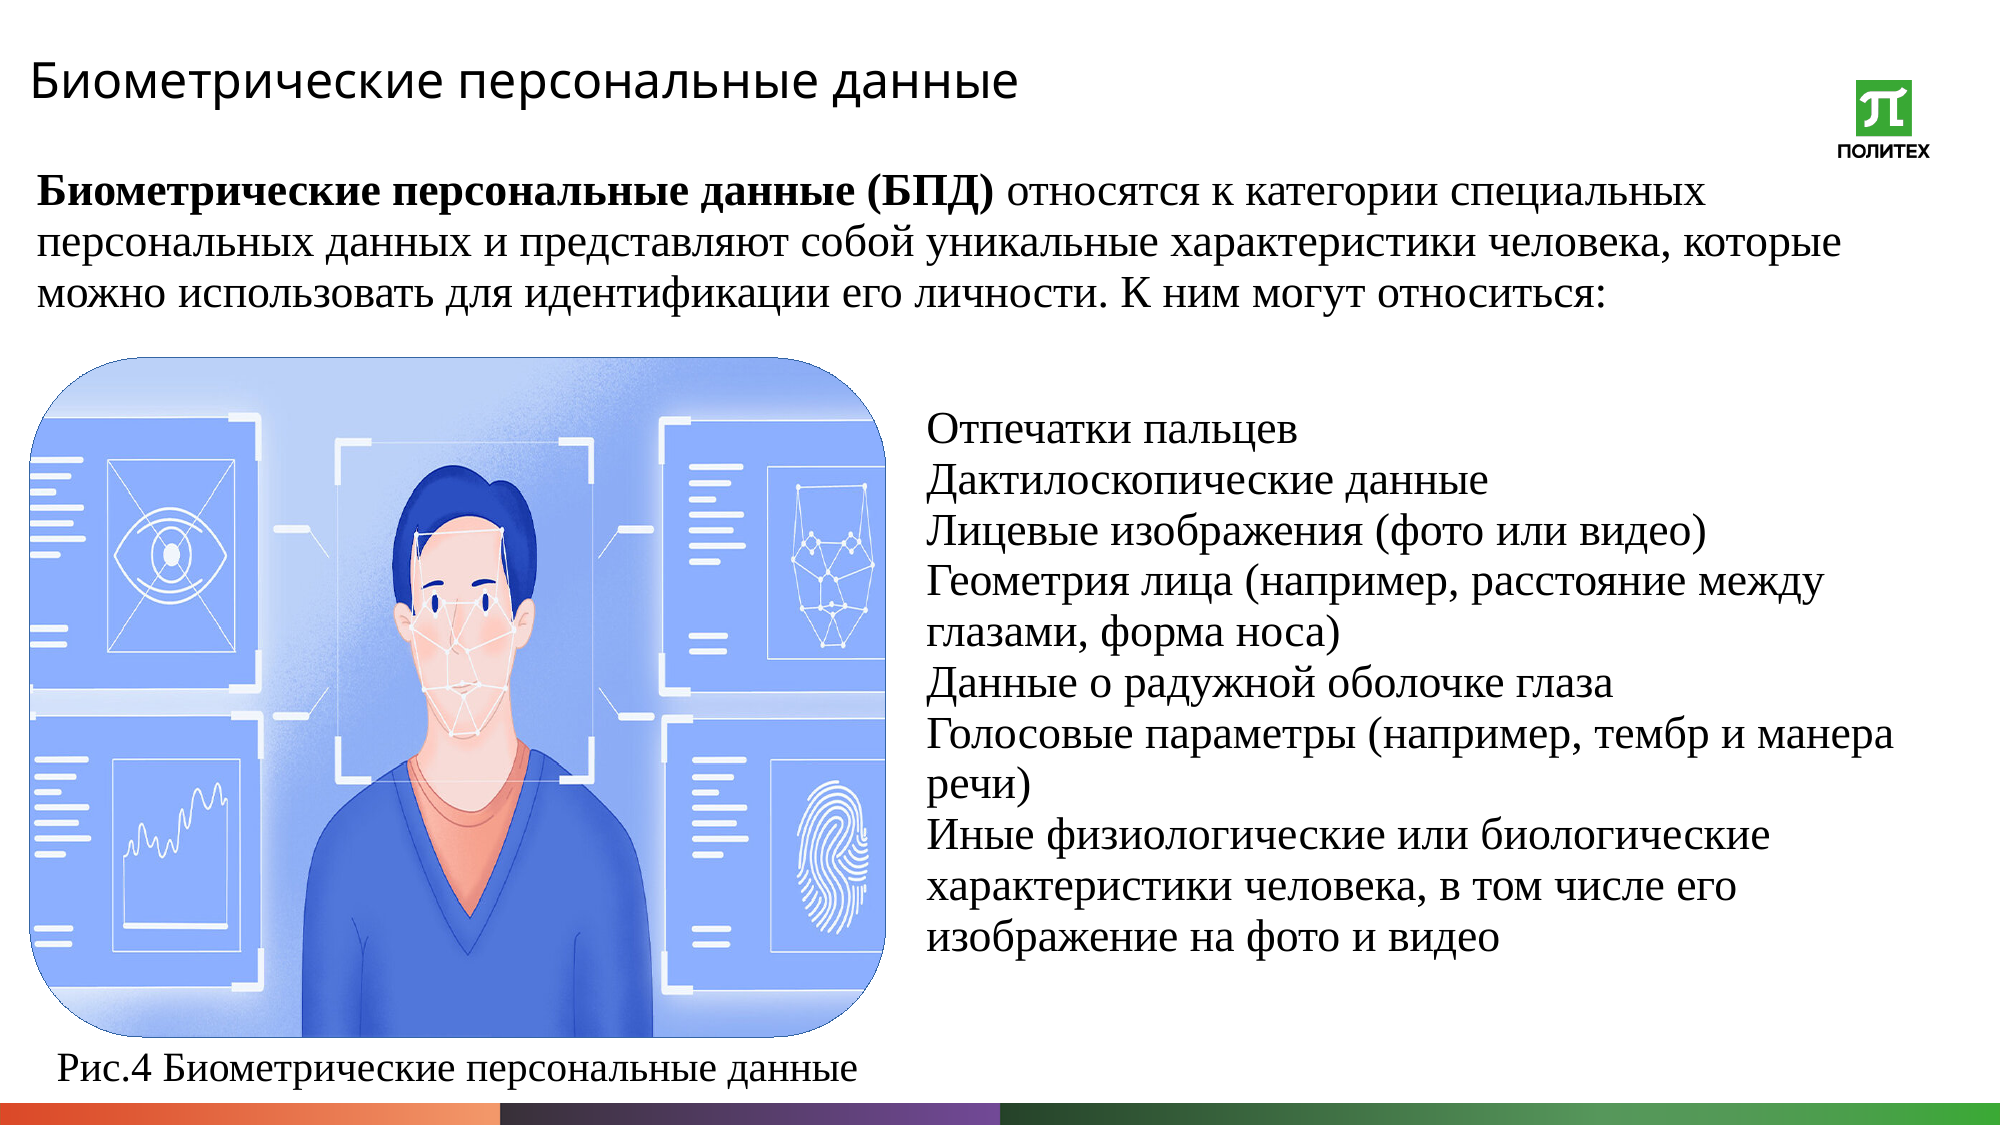

Биометрические персональные данные
Биометрические персональные данные (БПД) относятся к категории специальных персональных данных и представляют собой уникальные характеристики человека, которые можно использовать для идентификации его личности. К ним могут относиться:
Отпечатки пальцев
Дактилоскопические данные
Лицевые изображения (фото или видео)
Геометрия лица (например, расстояние между глазами, форма носа)
Данные о радужной оболочке глаза
Голосовые параметры (например, тембр и манера речи)
Иные физиологические или биологические характеристики человека, в том числе его изображение на фото и видео
Рис.4 Биометрические персональные данные